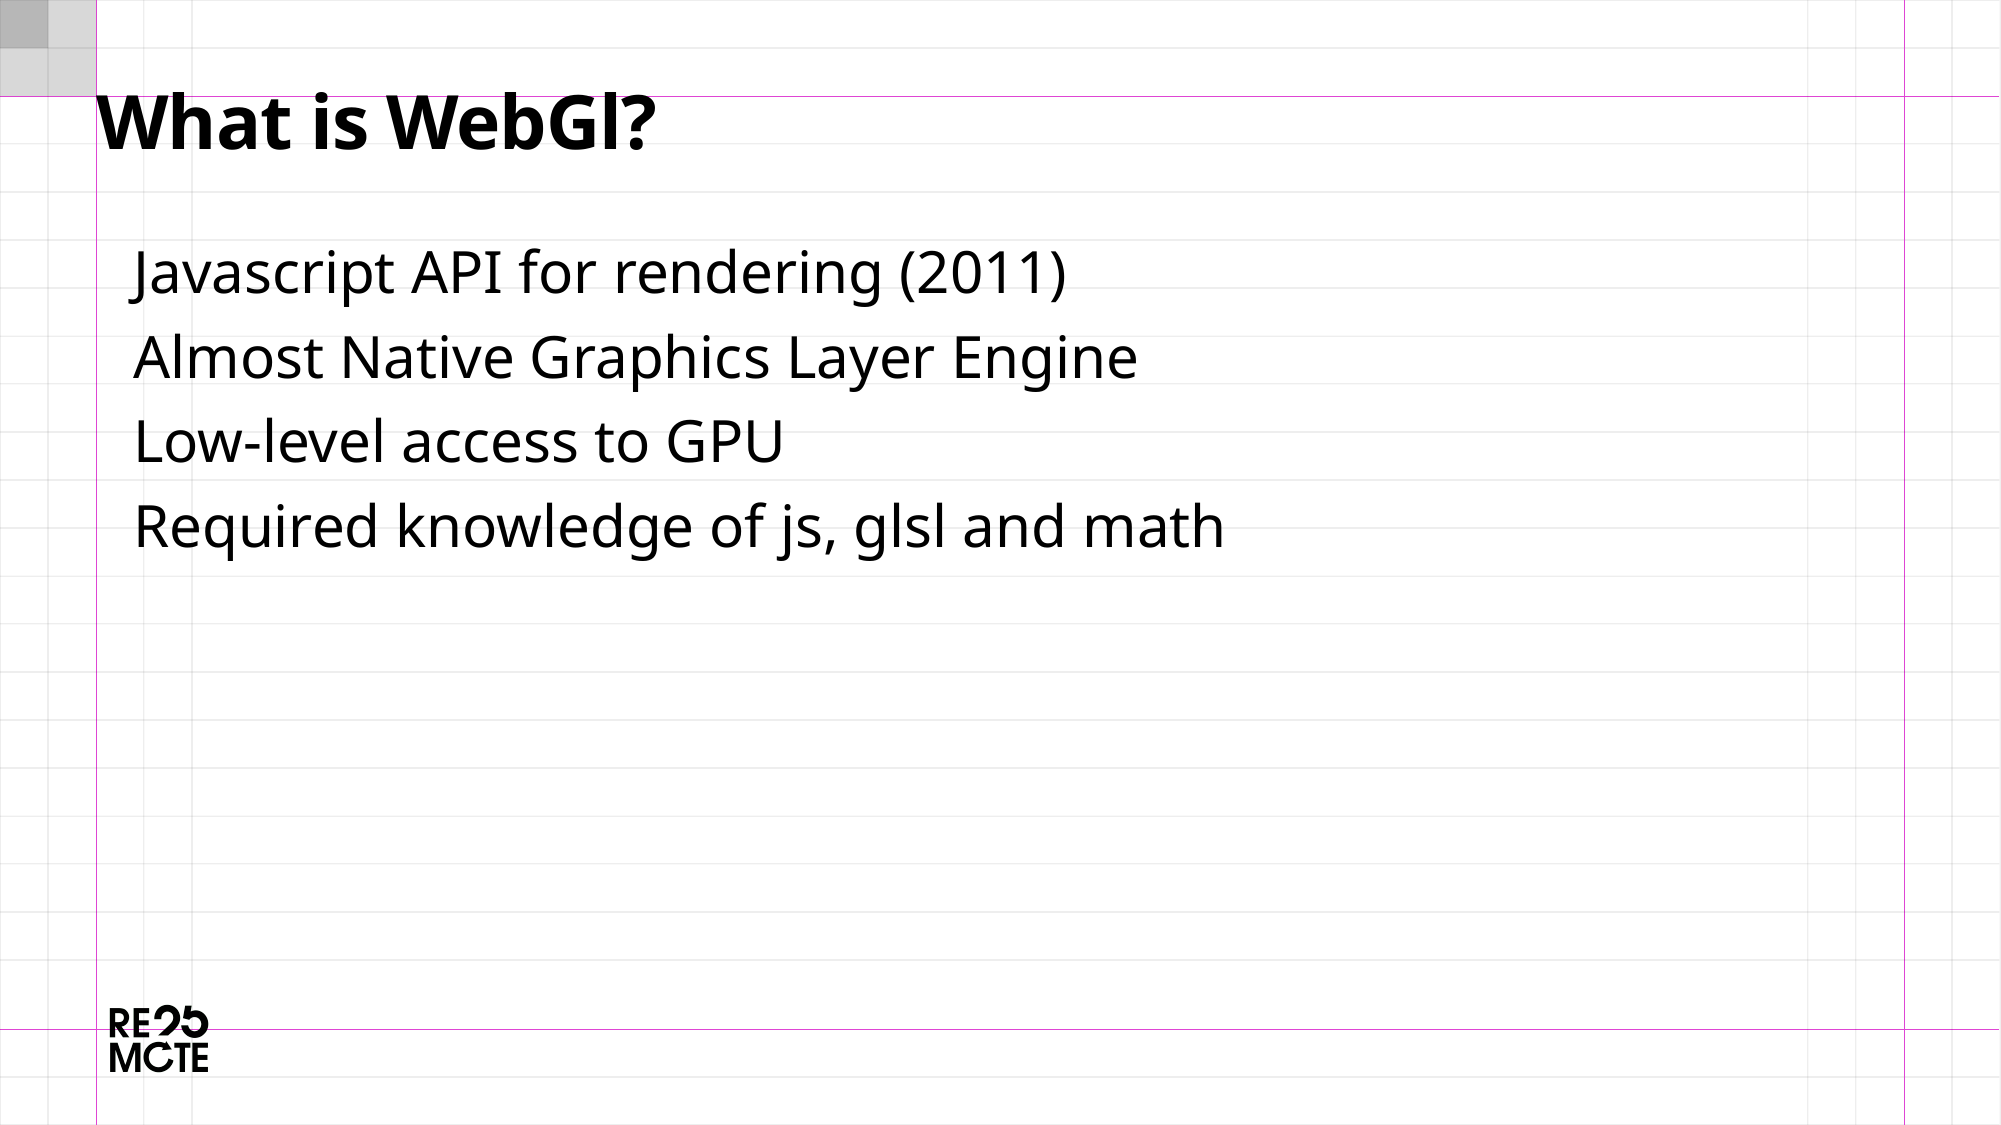

# What is WebGl?
Javascript API for rendering (2011)
Almost Native Graphics Layer Engine
Low-level access to GPU
Required knowledge of js, glsl and math